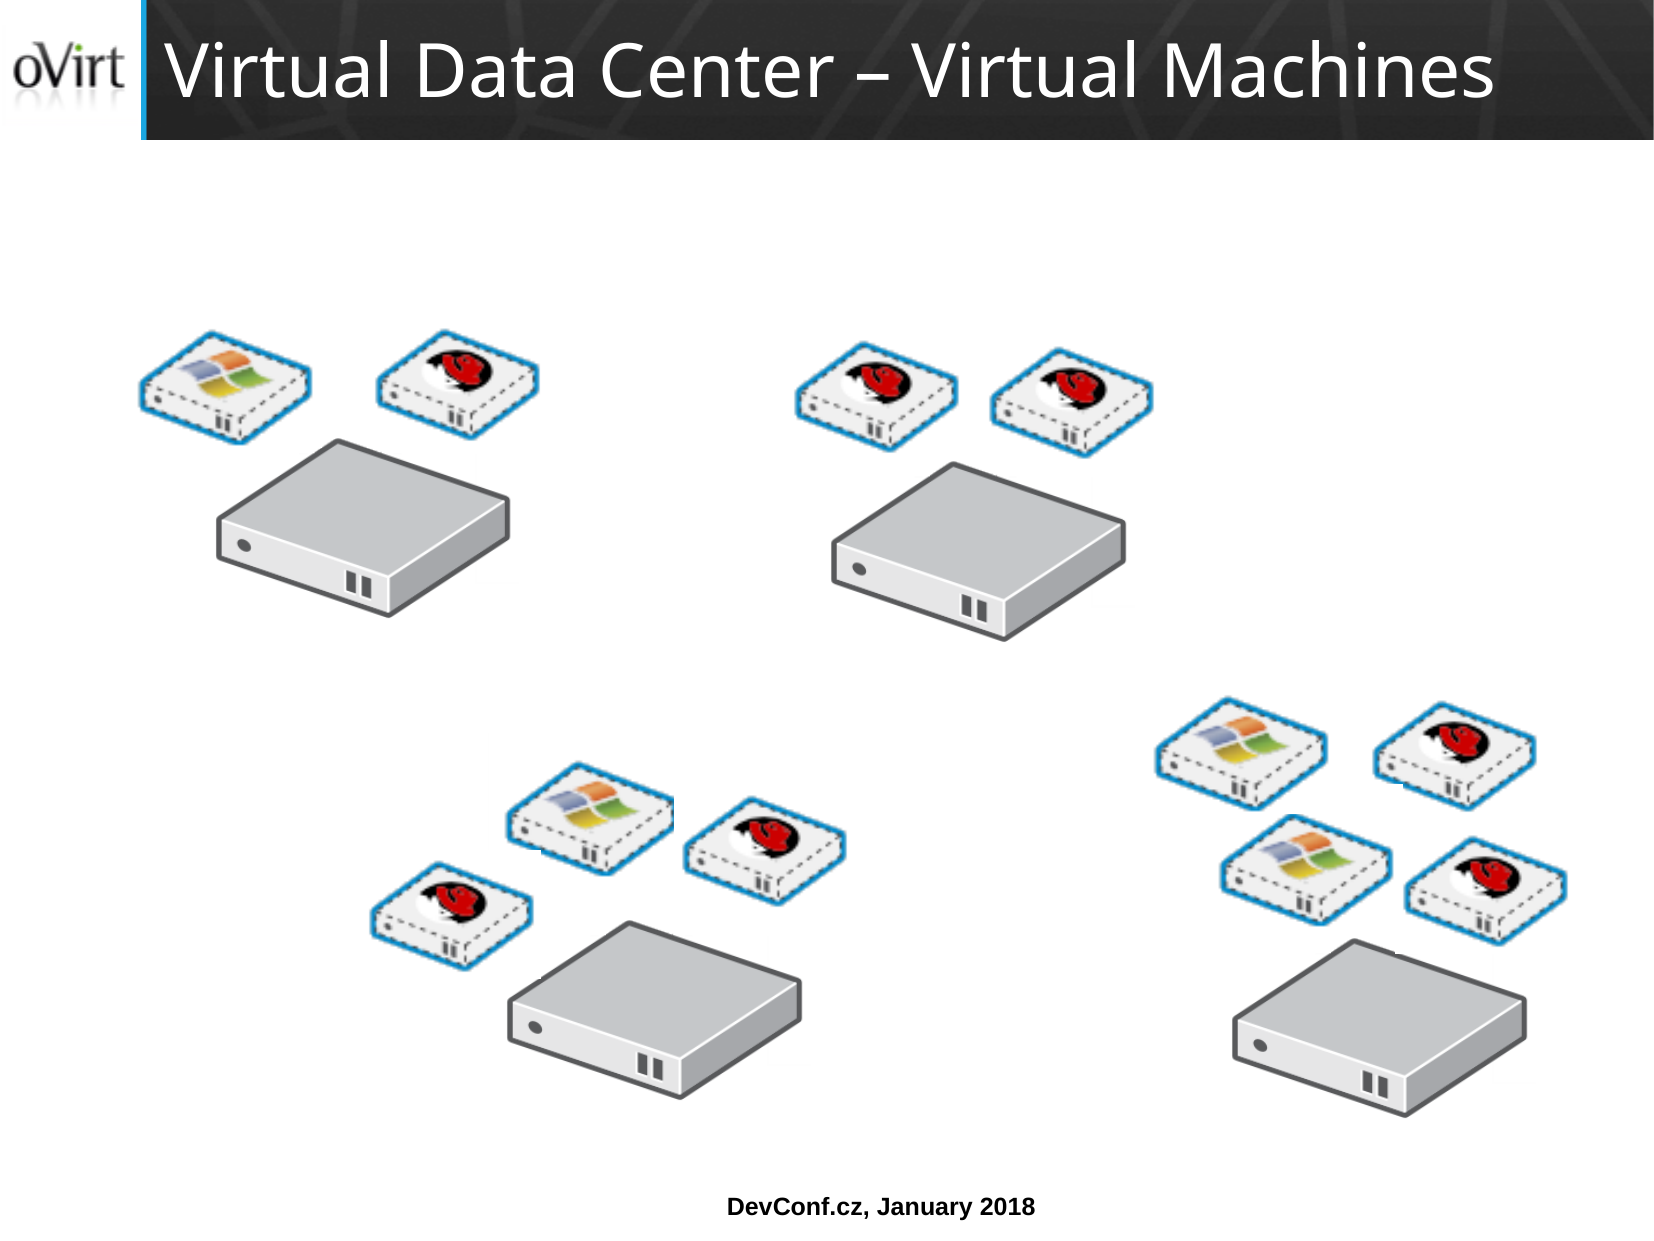

# Virtual Data Center – Virtual Machines